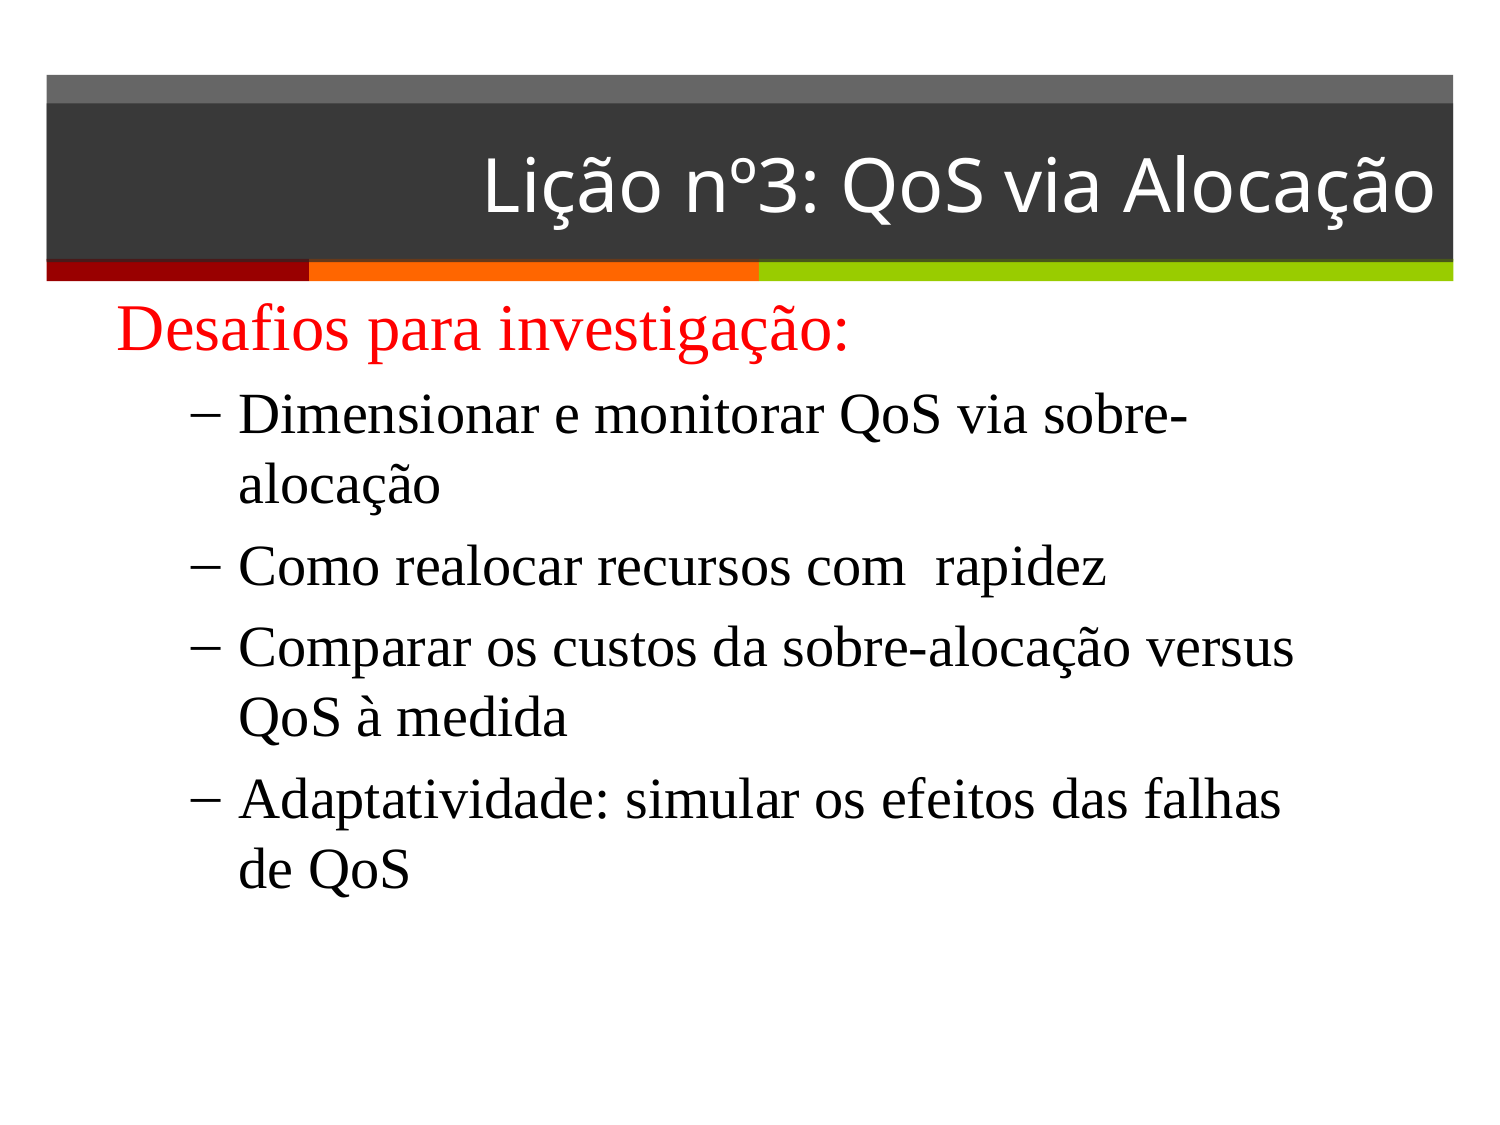

# Lição nº3: QoS via Alocação
Desafios para investigação:
Dimensionar e monitorar QoS via sobre-alocação
Como realocar recursos com rapidez
Comparar os custos da sobre-alocação versus QoS à medida
Adaptatividade: simular os efeitos das falhas de QoS